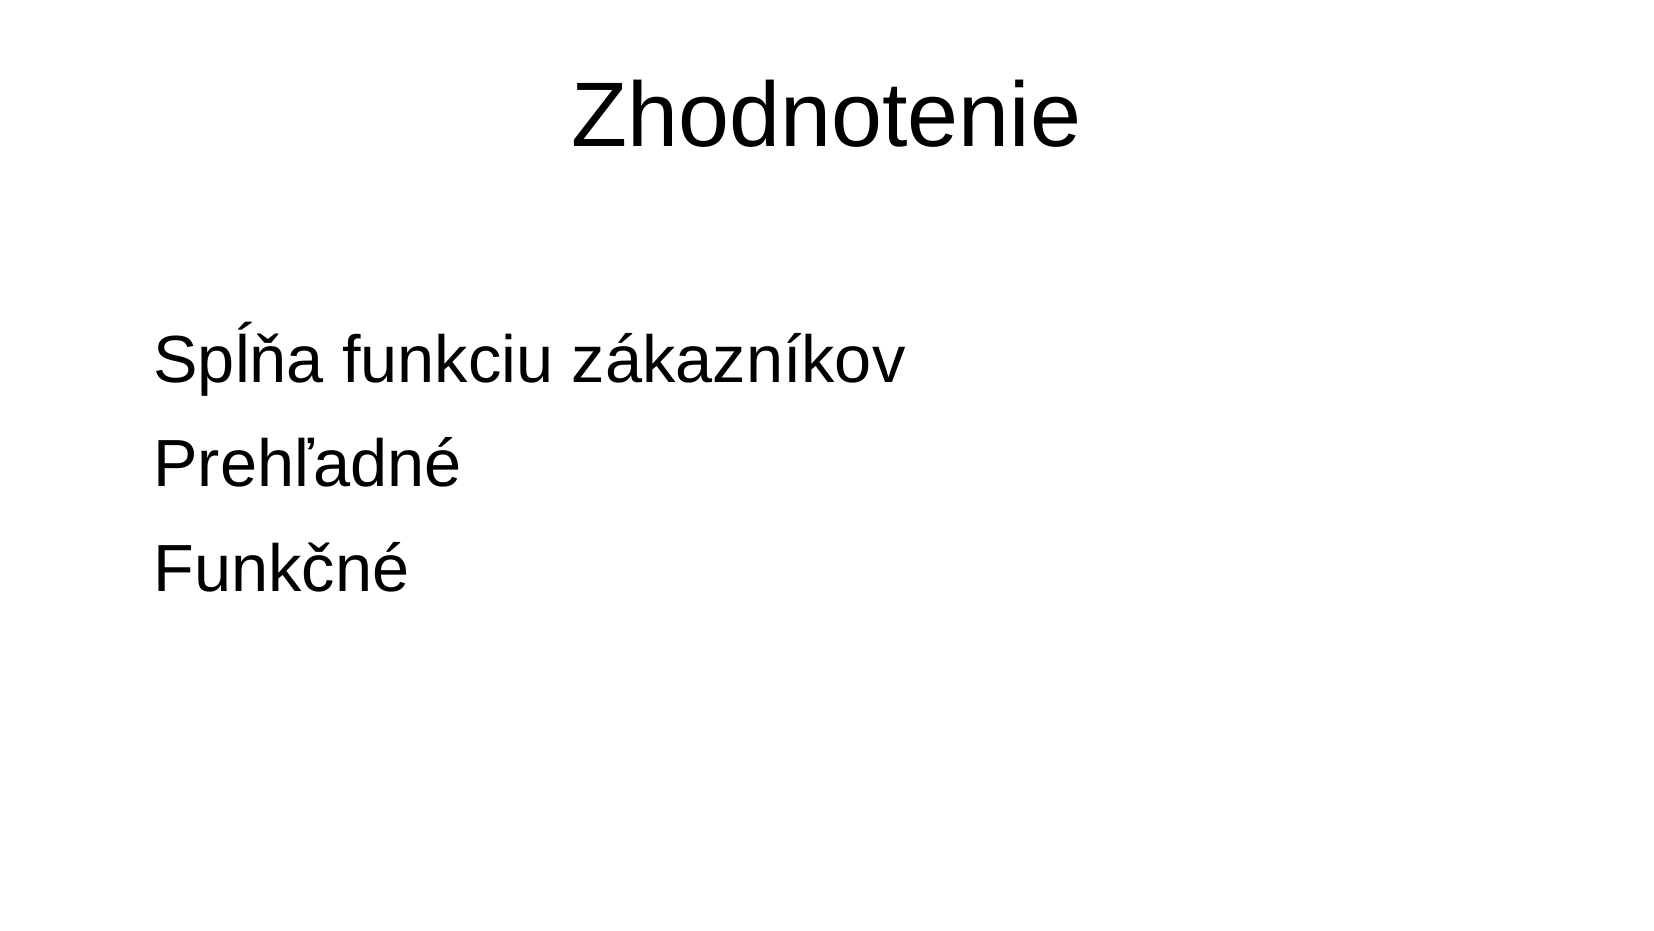

# Zhodnotenie
Spĺňa funkciu zákazníkov
Prehľadné
Funkčné